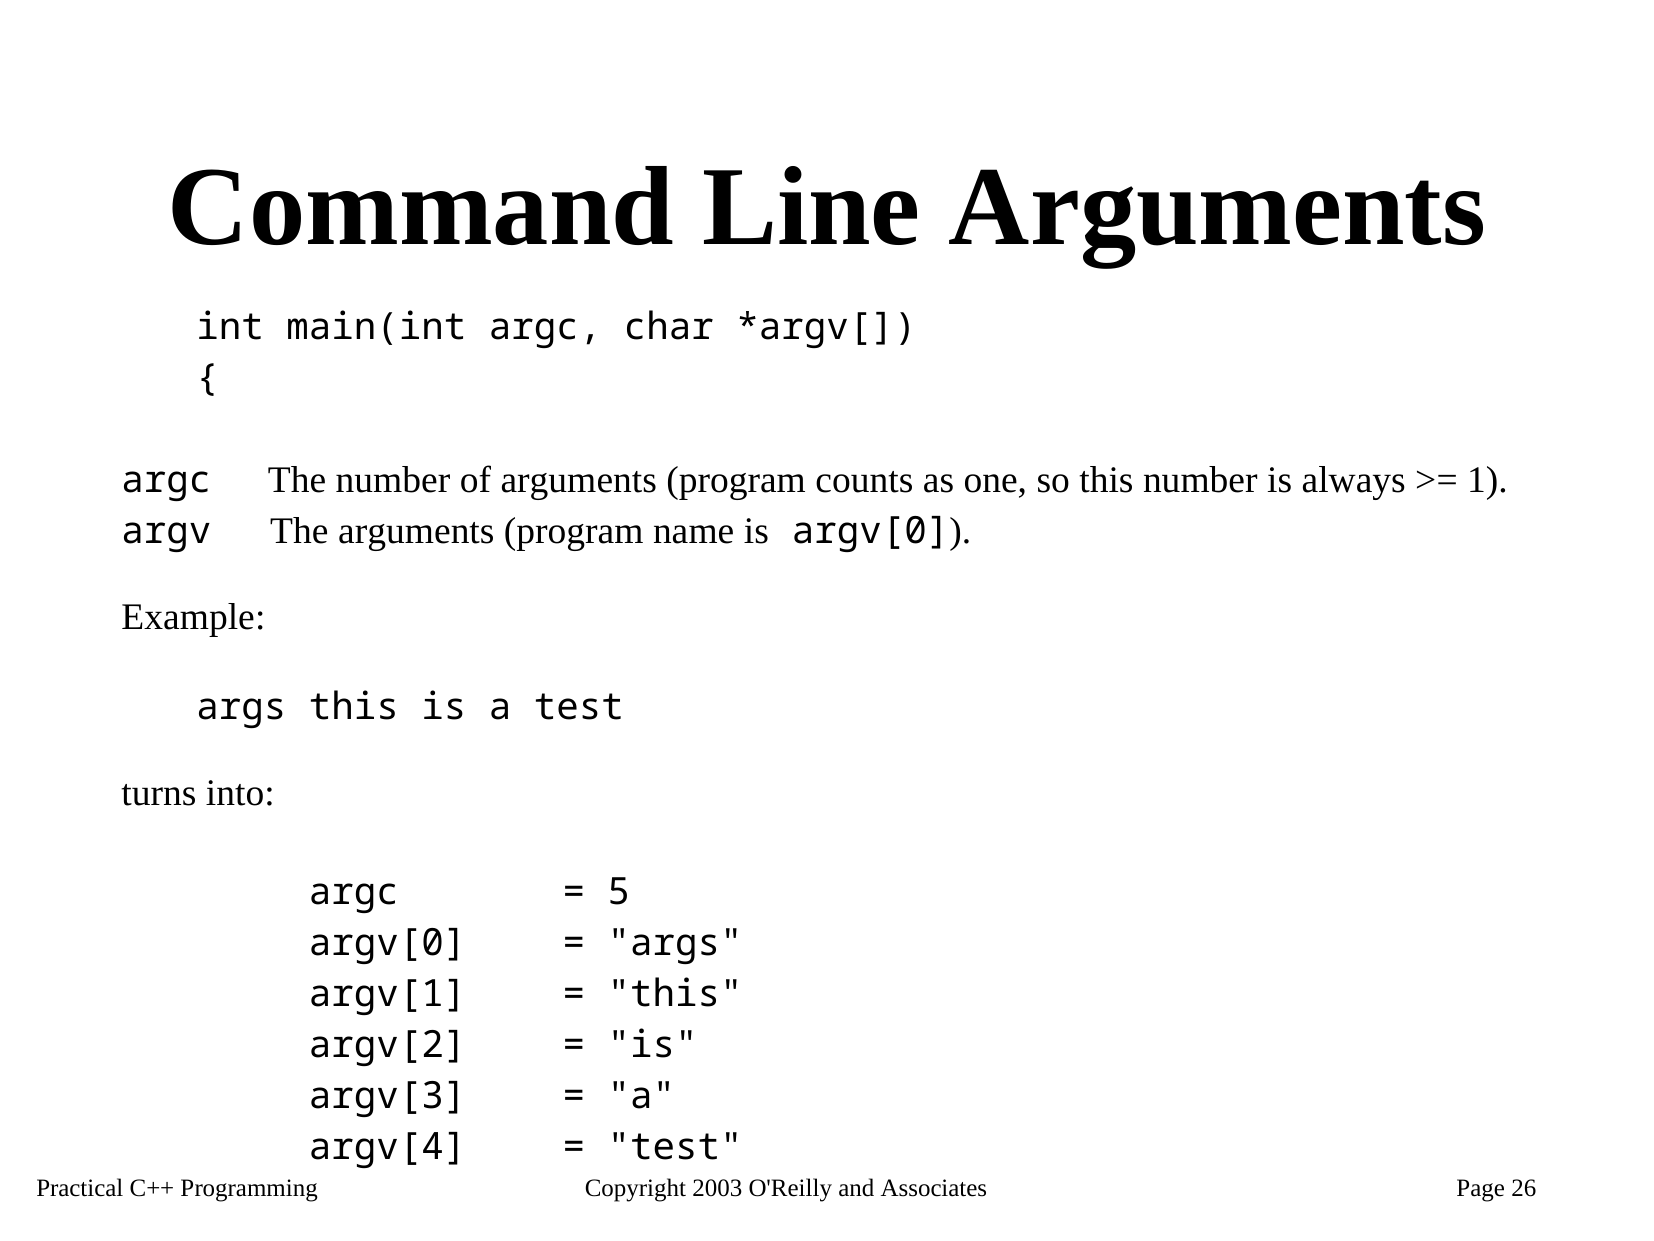

# Command Line Arguments
	int main(int argc, char *argv[])
	{
argc	The number of arguments (program counts as one, so this number is always >= 1).
argv	The arguments (program name is argv[0]).
Example:
	args this is a test
turns into:
	argc 		= 5
	argv[0] 		= "args"
	argv[1] 		= "this"
	argv[2] 		= "is"
	argv[3] 		= "a"
	argv[4] 		= "test"